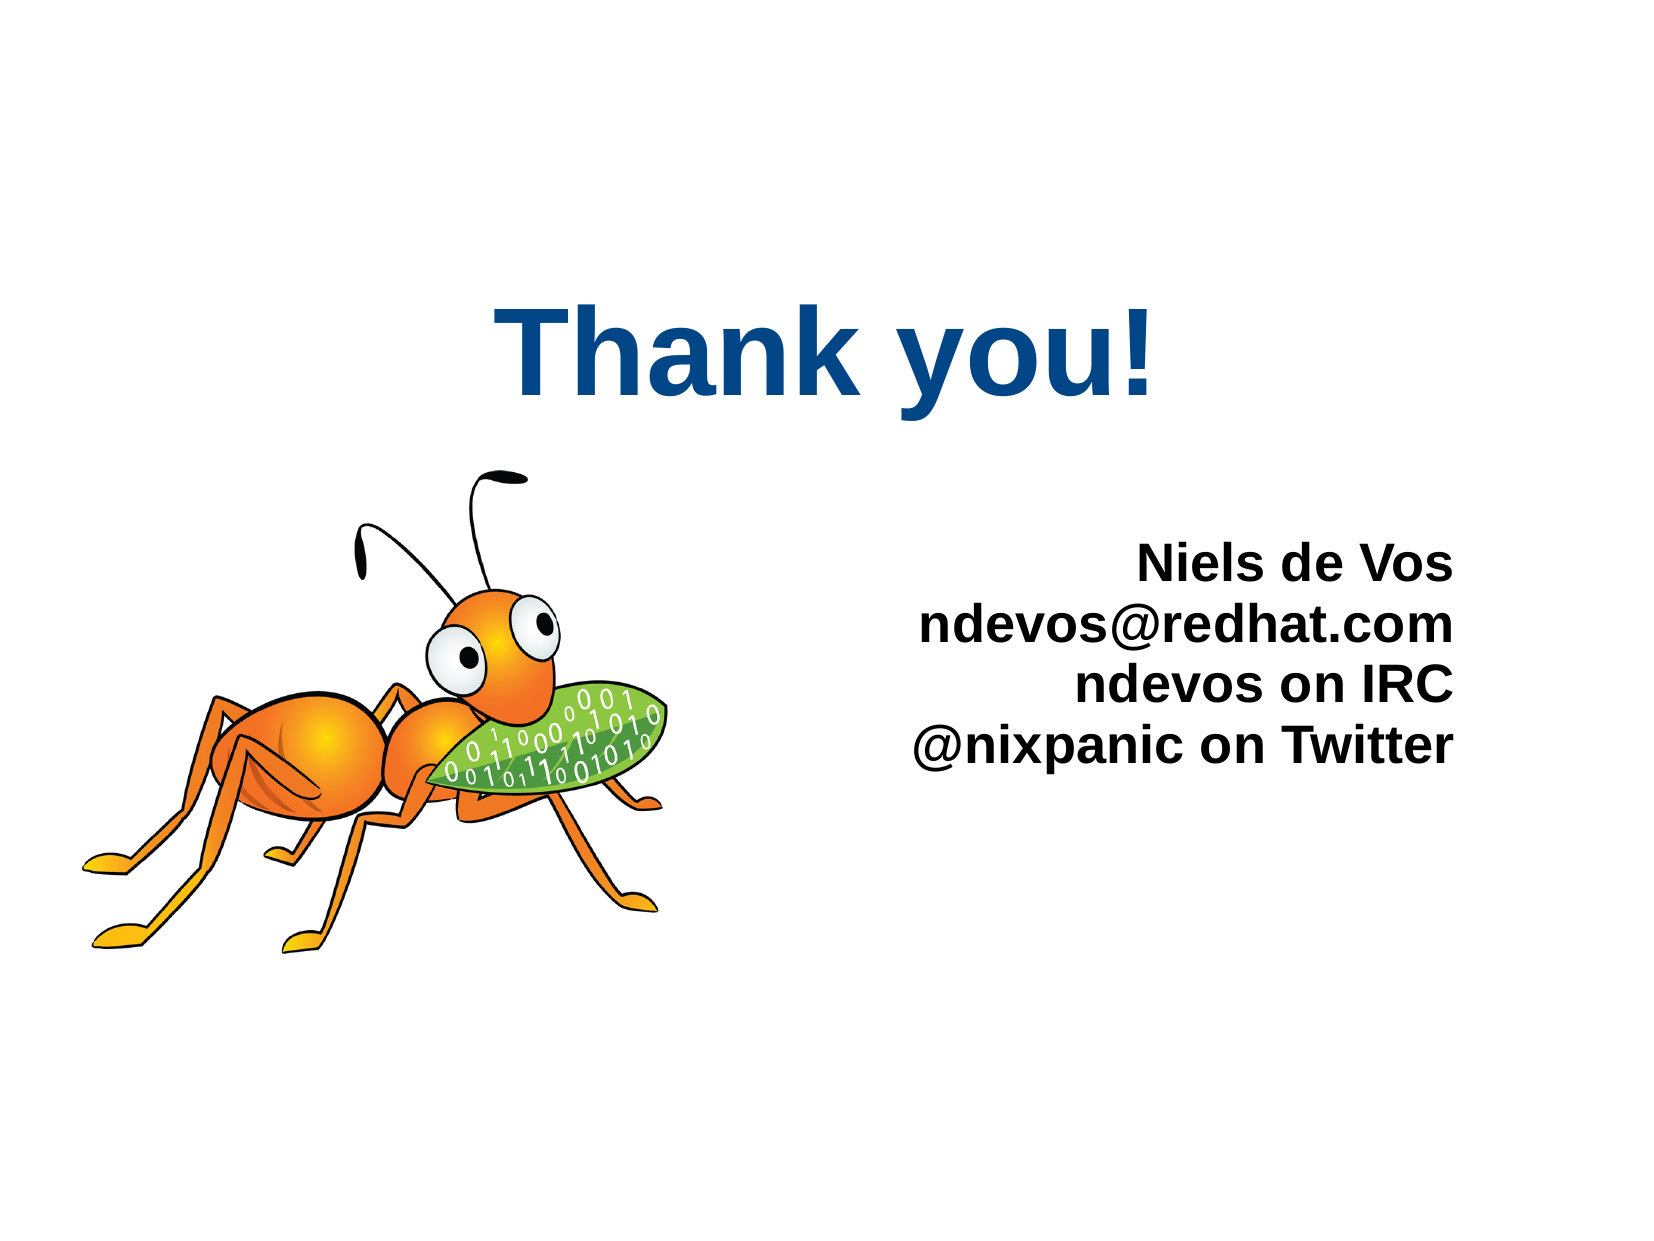

# Thank you!
Niels de Vos
ndevos@redhat.com
ndevos on IRC
@nixpanic on Twitter